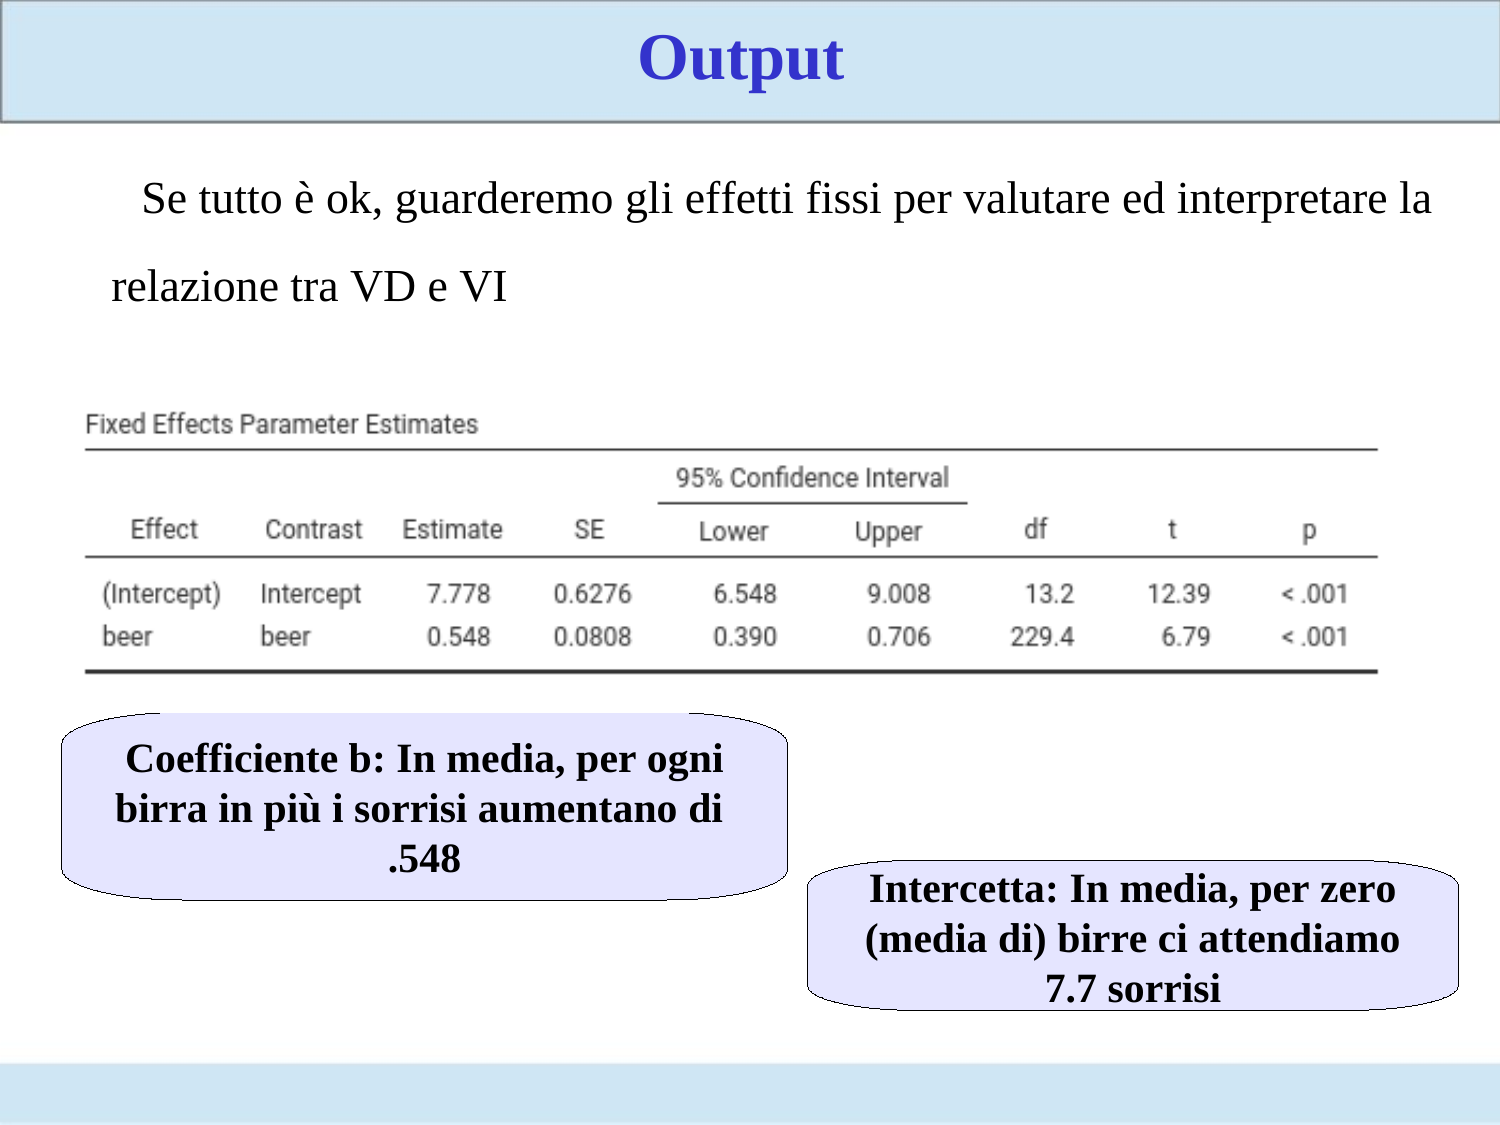

# Output
Se tutto è ok, guarderemo gli effetti fissi per valutare ed interpretare la relazione tra VD e VI
Coefficiente b: In media, per ogni birra in più i sorrisi aumentano di
.548
Intercetta: In media, per zero (media di) birre ci attendiamo 7.7 sorrisi
53